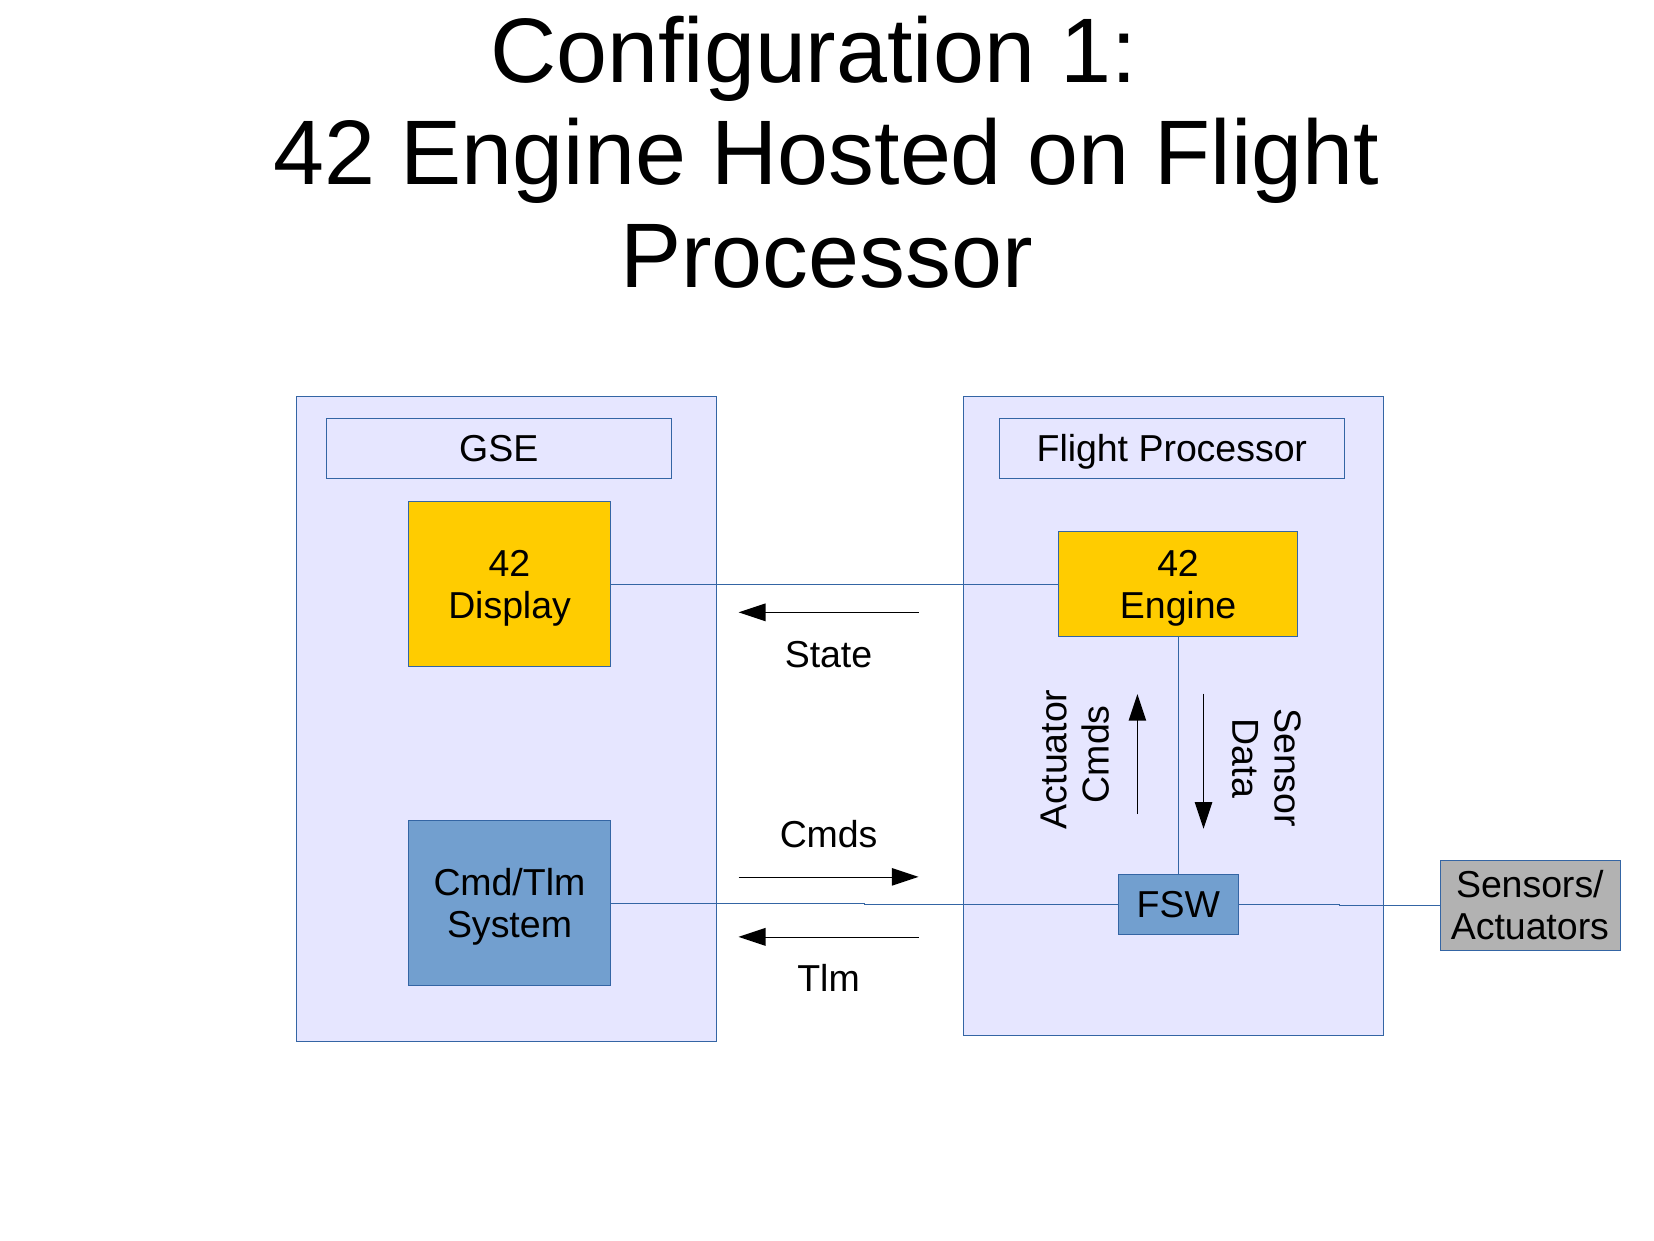

# Configuration 1: 42 Engine Hosted on Flight Processor
GSE
Flight Processor
42
Display
42
Engine
State
Sensor
 Data
Actuator
Cmds
Cmd/Tlm
System
Sensors/
Actuators
FSW
Cmds
Tlm